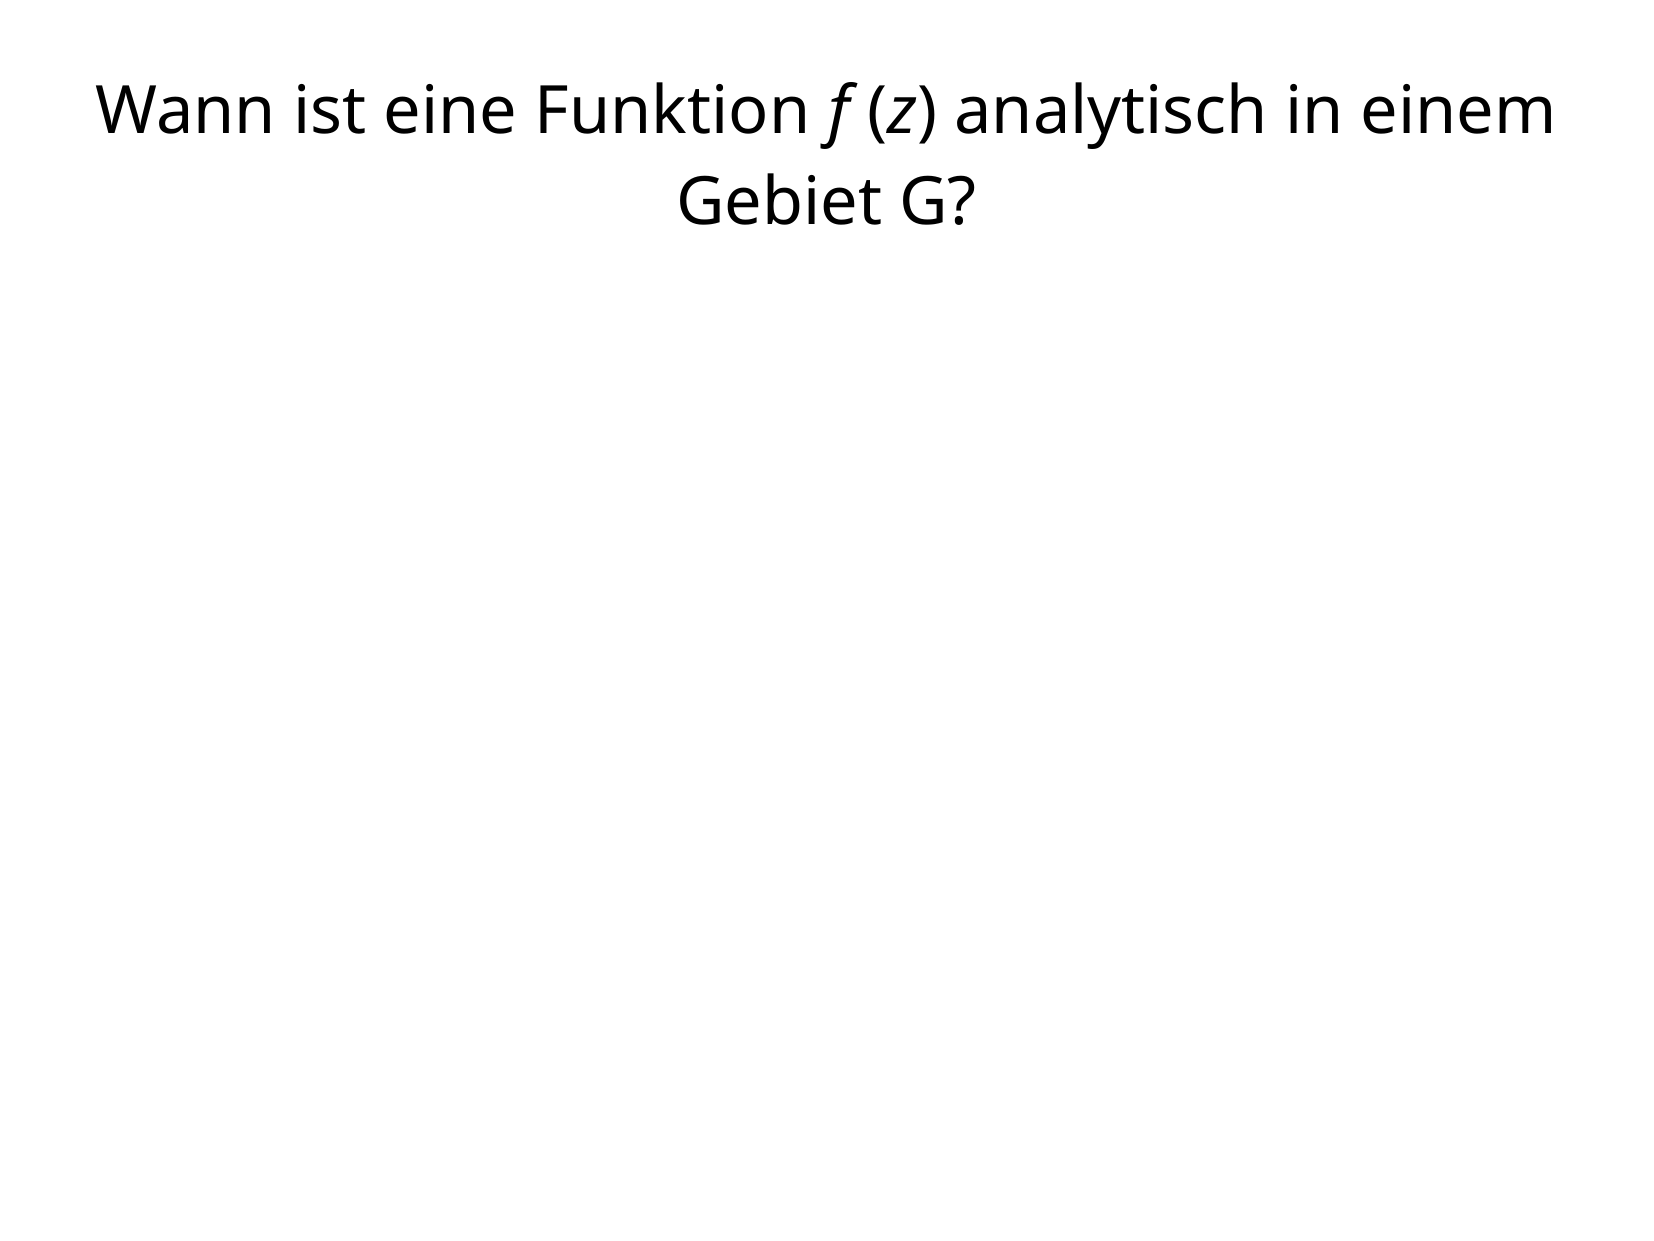

# Wann ist eine Funktion f (z) analytisch in einem Gebiet G?